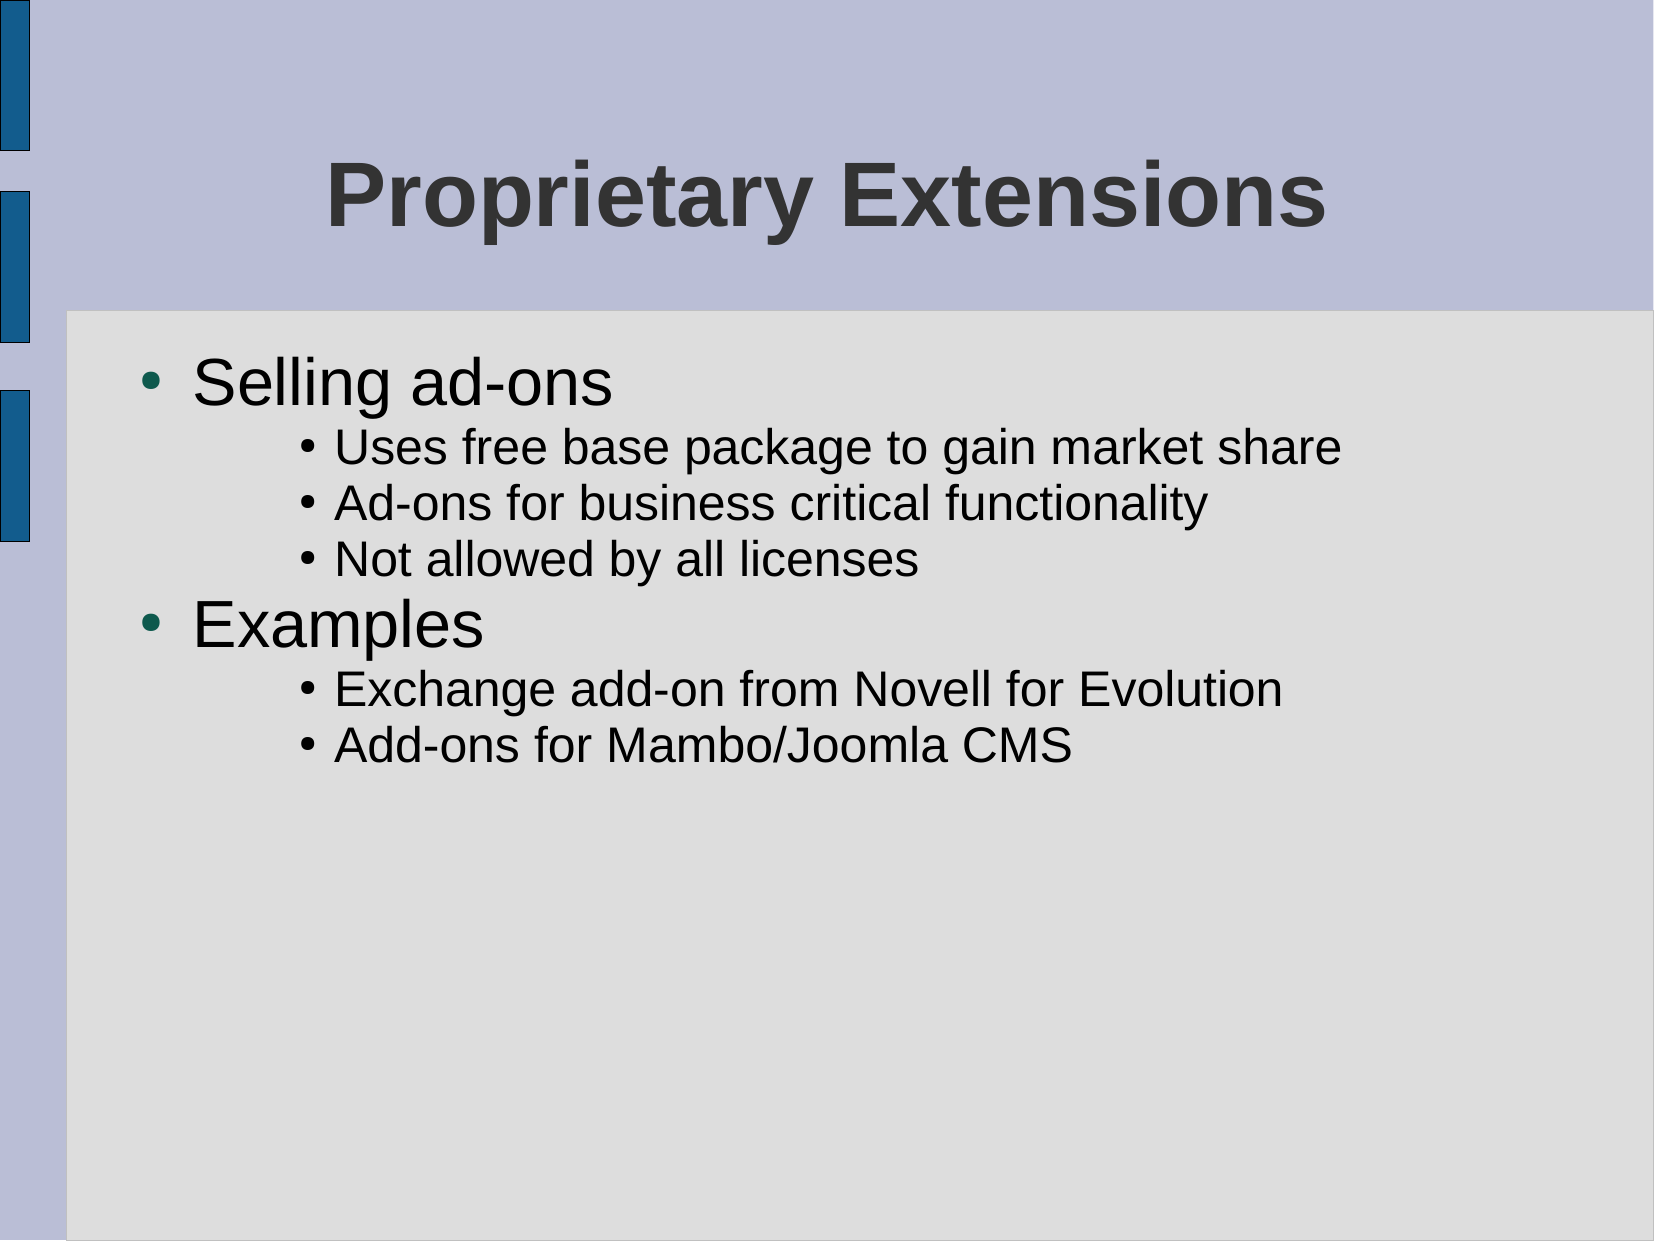

# Proprietary Extensions
Selling ad-ons
Uses free base package to gain market share
Ad-ons for business critical functionality
Not allowed by all licenses
Examples
Exchange add-on from Novell for Evolution
Add-ons for Mambo/Joomla CMS